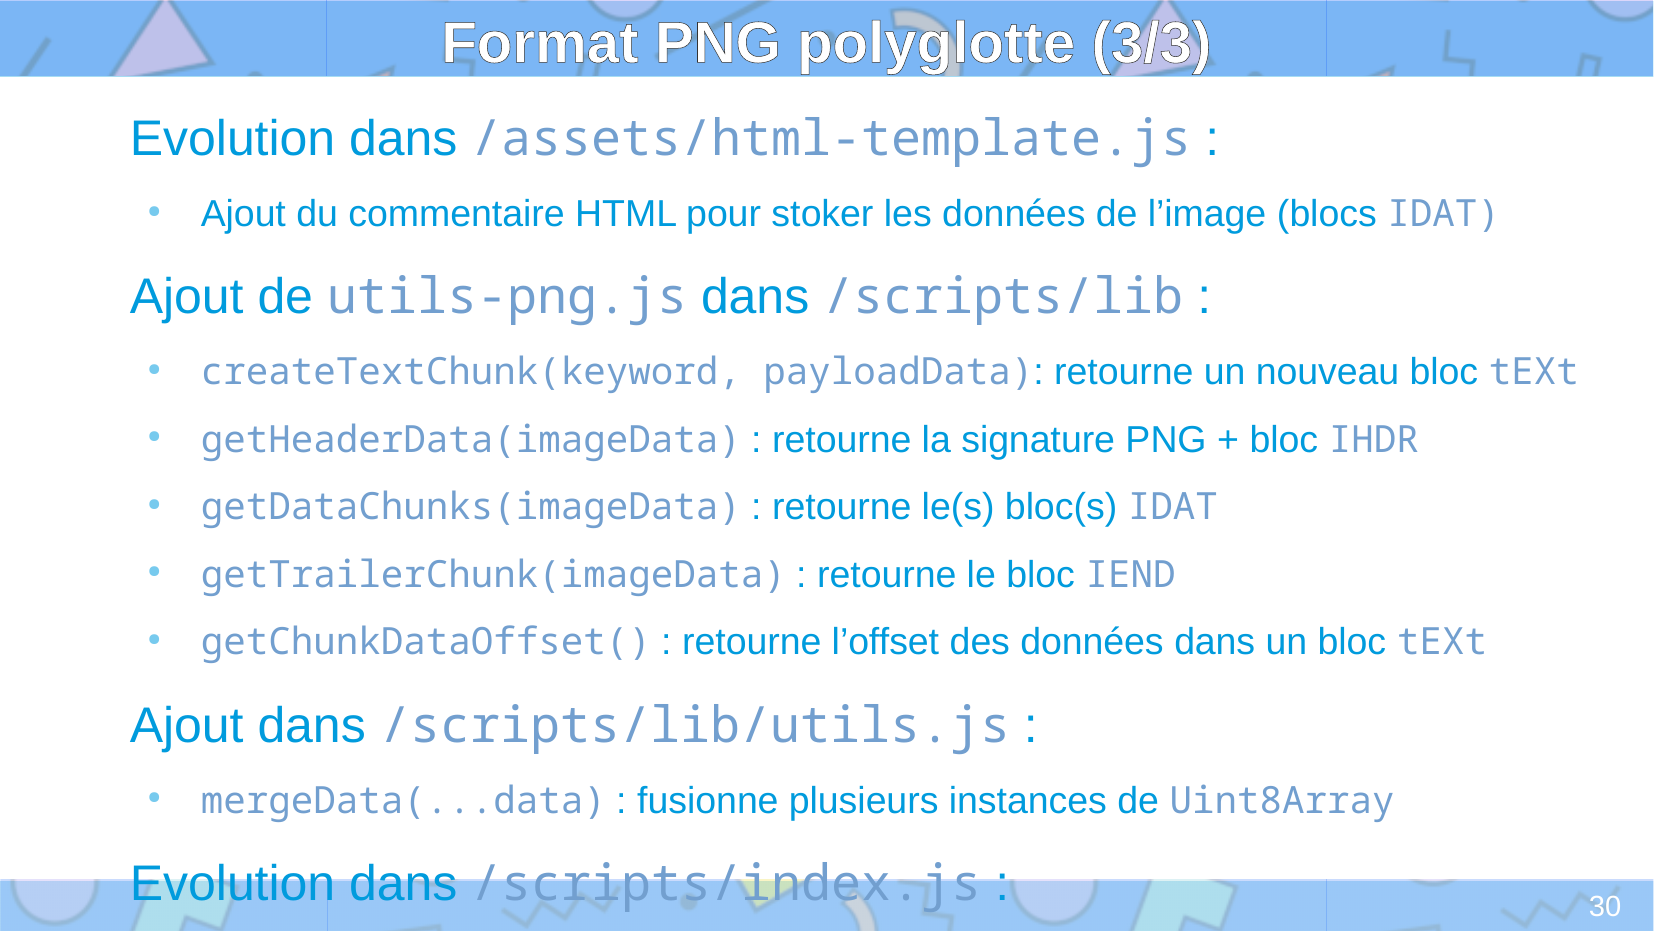

# Format PNG polyglotte (3/3)
Evolution dans /assets/html-template.js :
Ajout du commentaire HTML pour stoker les données de l’image (blocs IDAT)
Ajout de utils-png.js dans /scripts/lib :
createTextChunk(keyword, payloadData): retourne un nouveau bloc tEXt
getHeaderData(imageData) : retourne la signature PNG + bloc IHDR
getDataChunks(imageData) : retourne le(s) bloc(s) IDAT
getTrailerChunk(imageData) : retourne le bloc IEND
getChunkDataOffset() : retourne l’offset des données dans un bloc tEXt
Ajout dans /scripts/lib/utils.js :
mergeData(...data) : fusionne plusieurs instances de Uint8Array
Evolution dans /scripts/index.js :
writeFile : intégration du format PNG
30